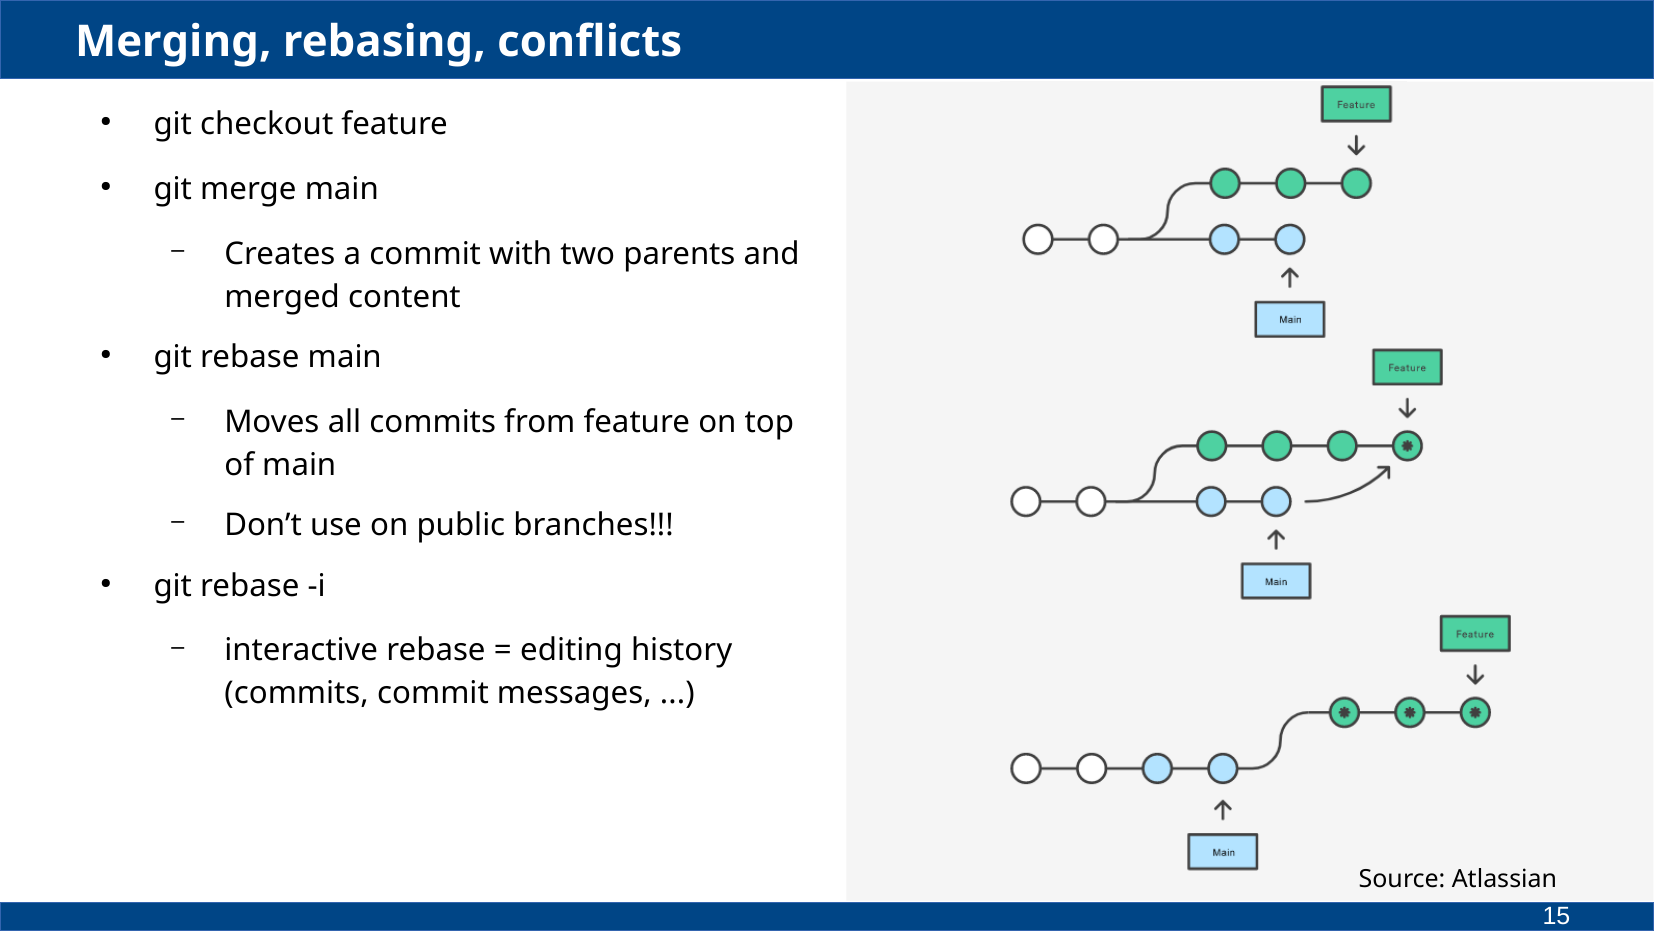

# Merging, rebasing, conflicts
git checkout feature
git merge main
Creates a commit with two parents and merged content
git rebase main
Moves all commits from feature on top of main
Don’t use on public branches!!!
git rebase -i
interactive rebase = editing history (commits, commit messages, ...)
Source: Atlassian
15